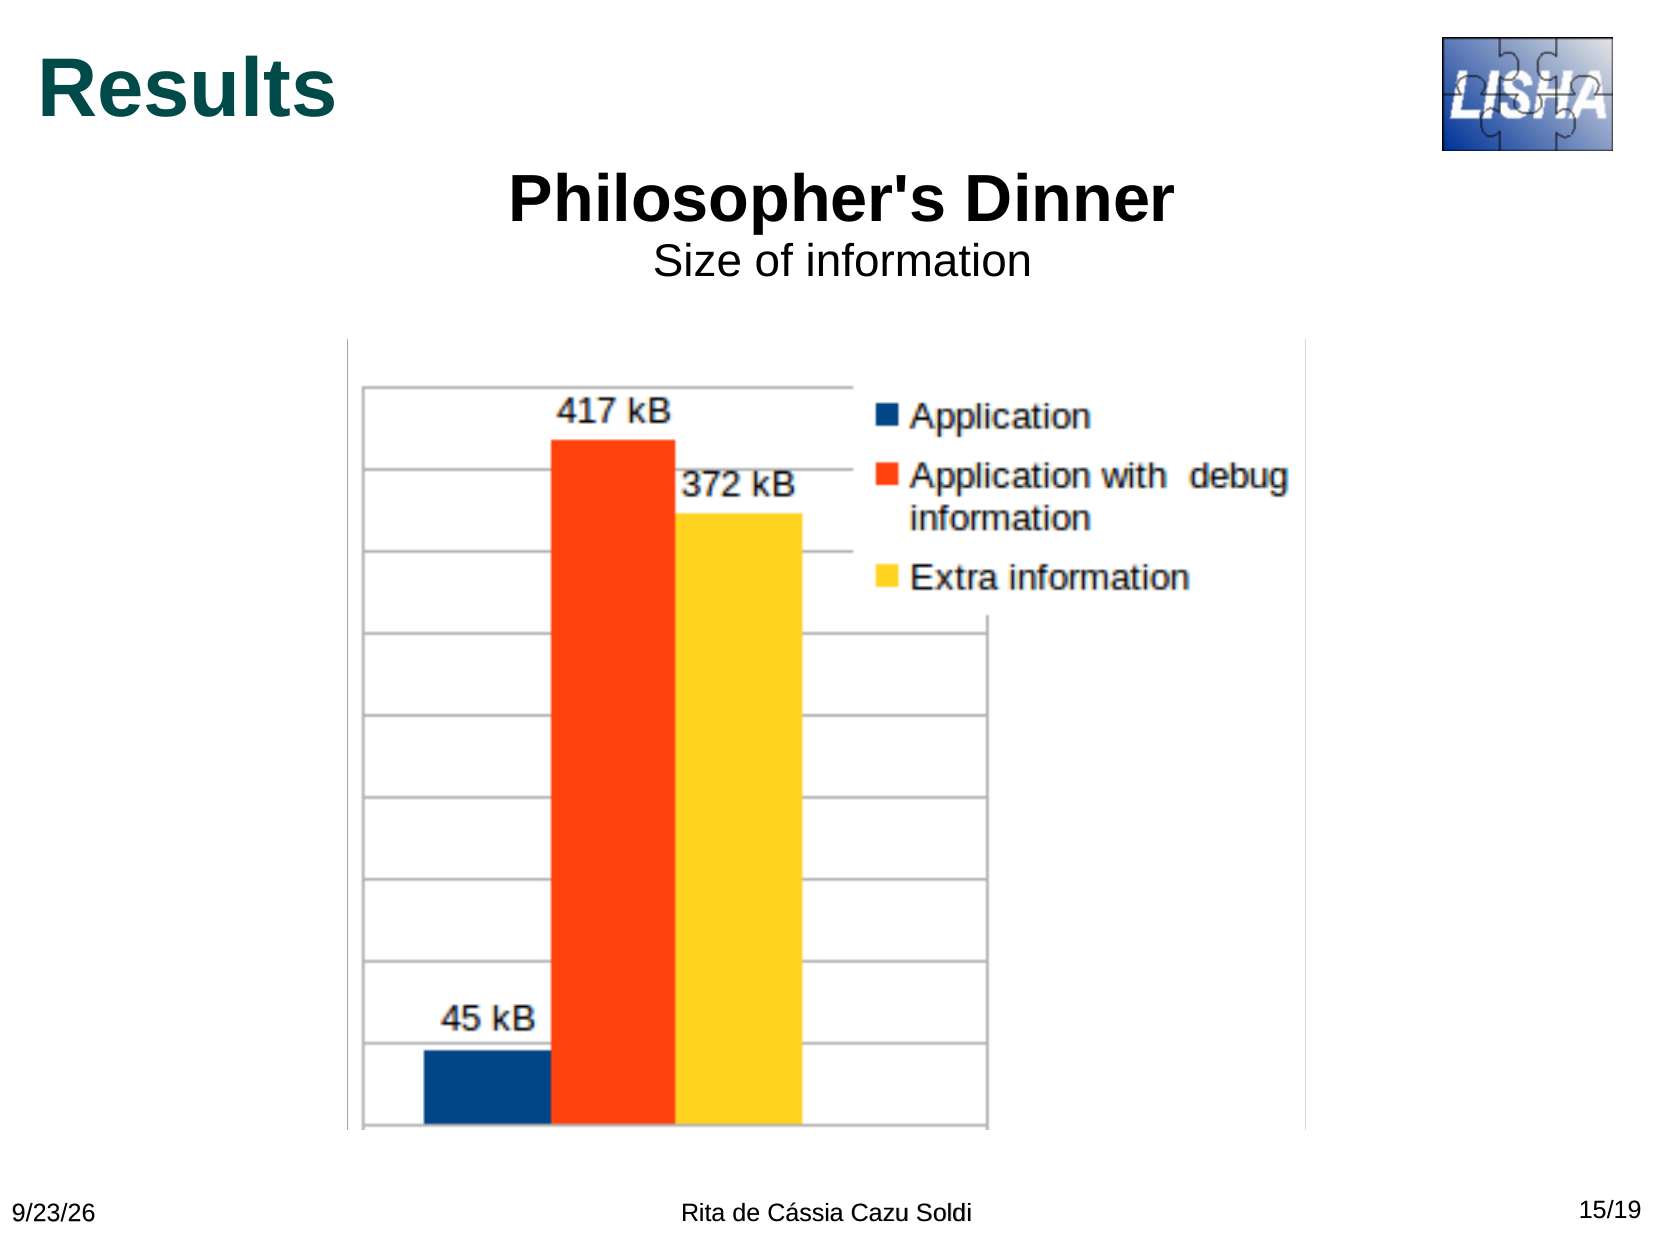

# Results
Philosopher's Dinner
Size of information